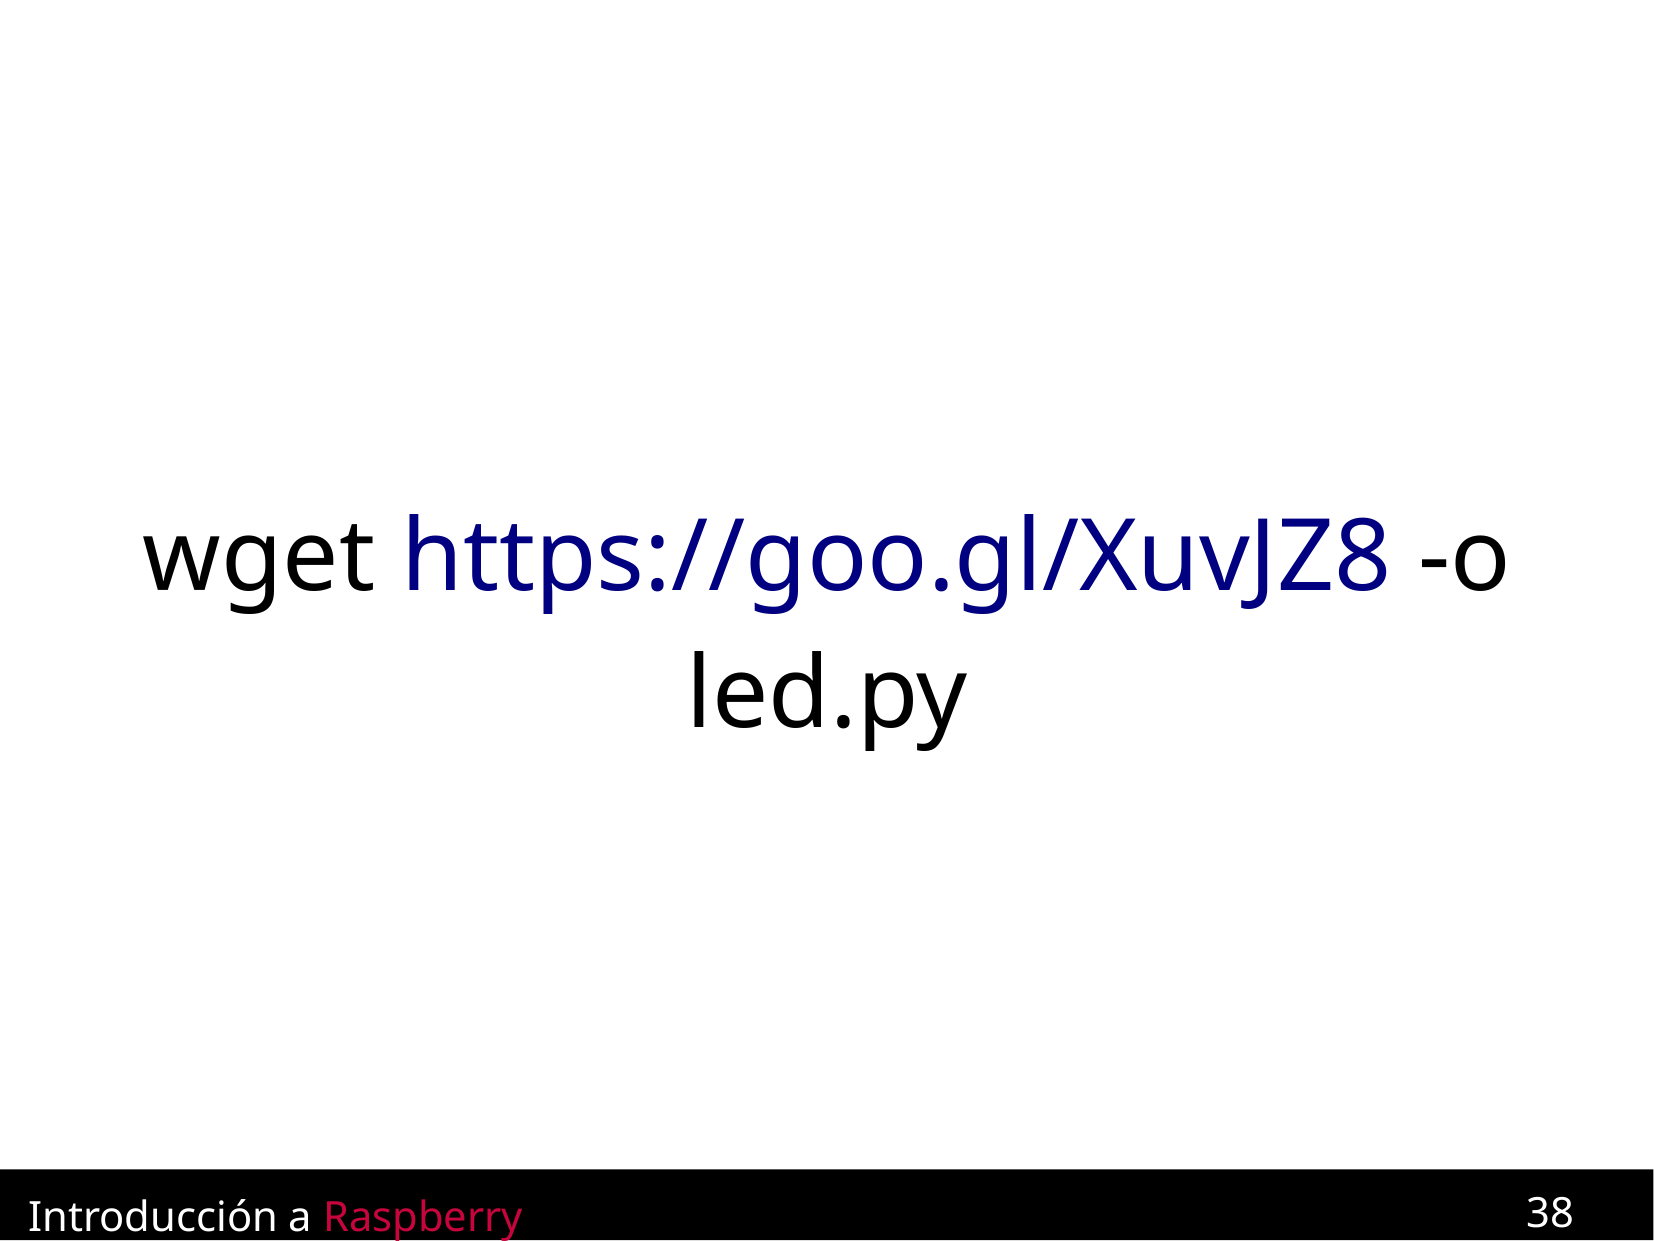

# wget https://goo.gl/XuvJZ8 -o led.py
Introducción a Raspberry Pi